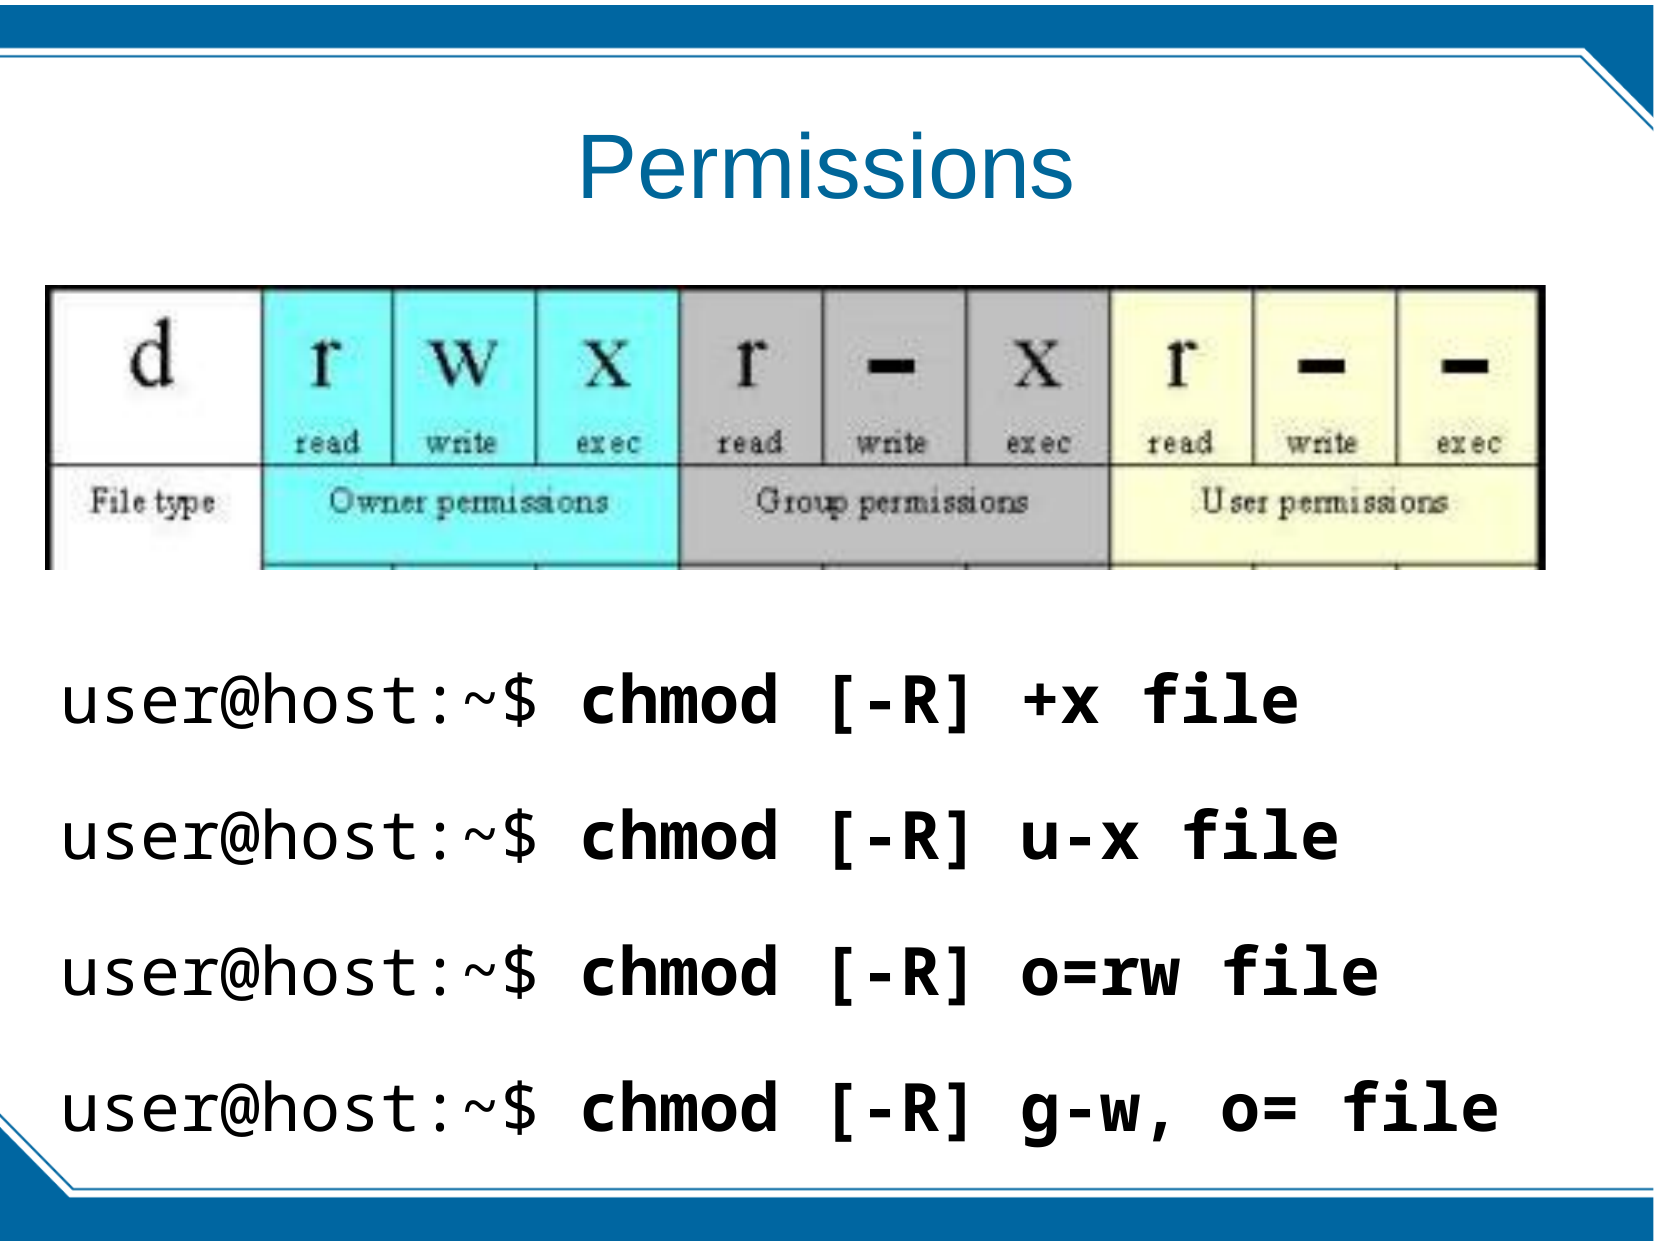

# Permissions
user@host:~$ chmod [-R] +x file
user@host:~$ chmod [-R] u-x file
user@host:~$ chmod [-R] o=rw file
user@host:~$ chmod [-R] g-w, o= file